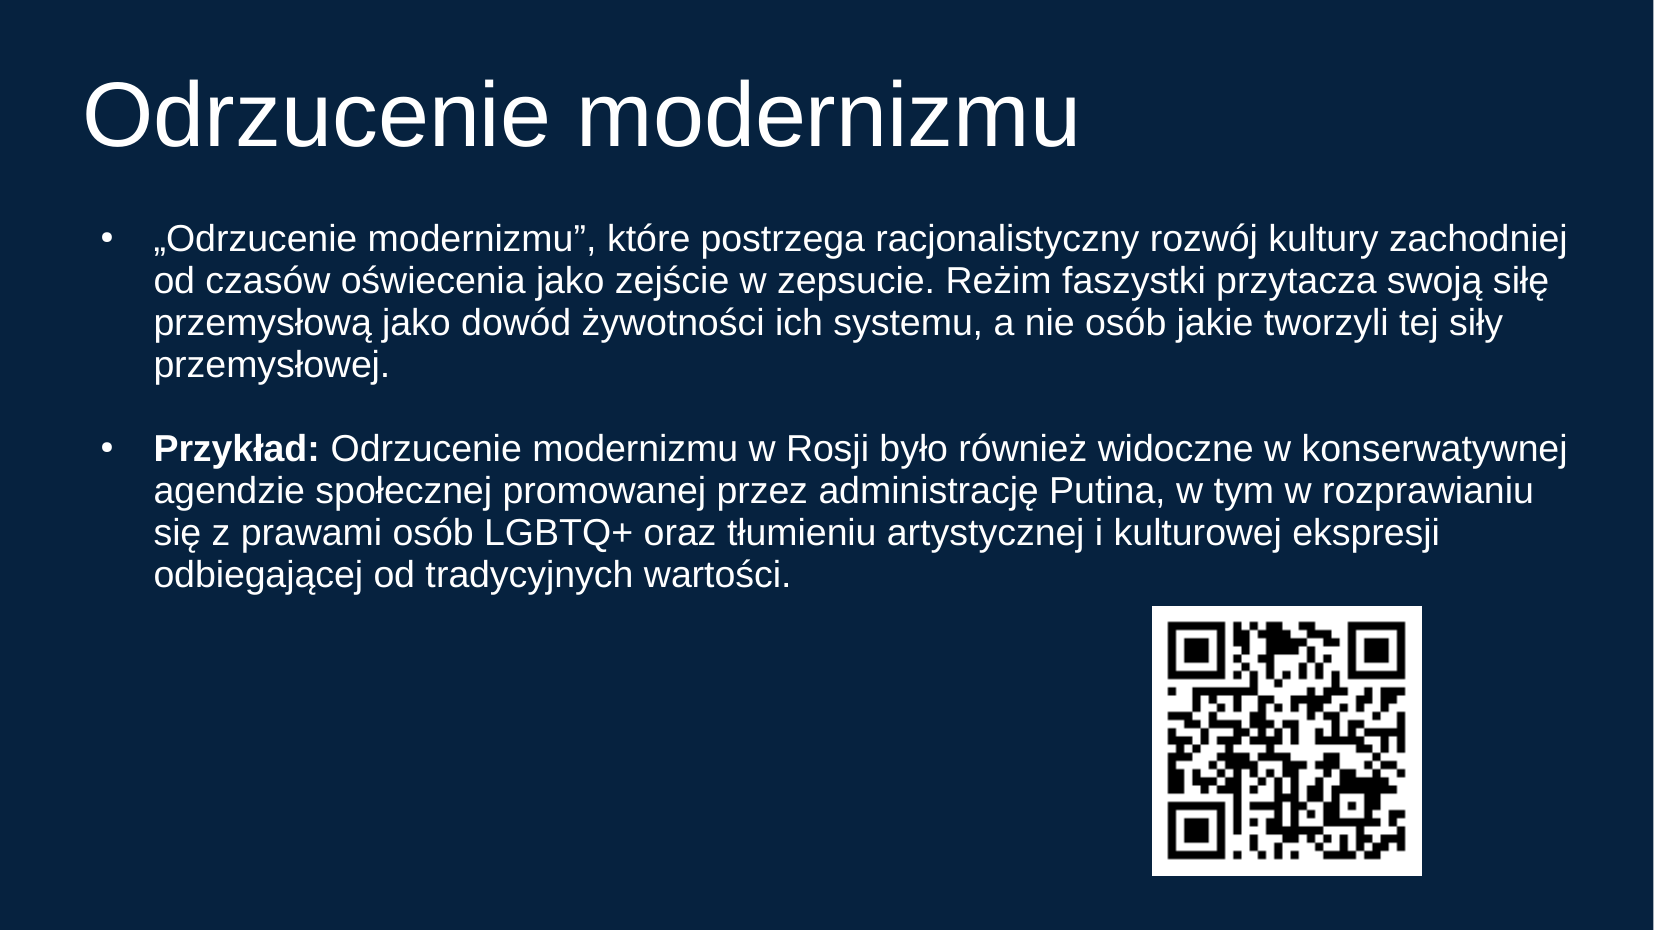

# Odrzucenie modernizmu
„Odrzucenie modernizmu”, które postrzega racjonalistyczny rozwój kultury zachodniej od czasów oświecenia jako zejście w zepsucie. Reżim faszystki przytacza swoją siłę przemysłową jako dowód żywotności ich systemu, a nie osób jakie tworzyli tej siły przemysłowej.
Przykład: Odrzucenie modernizmu w Rosji było również widoczne w konserwatywnej agendzie społecznej promowanej przez administrację Putina, w tym w rozprawianiu się z prawami osób LGBTQ+ oraz tłumieniu artystycznej i kulturowej ekspresji odbiegającej od tradycyjnych wartości.